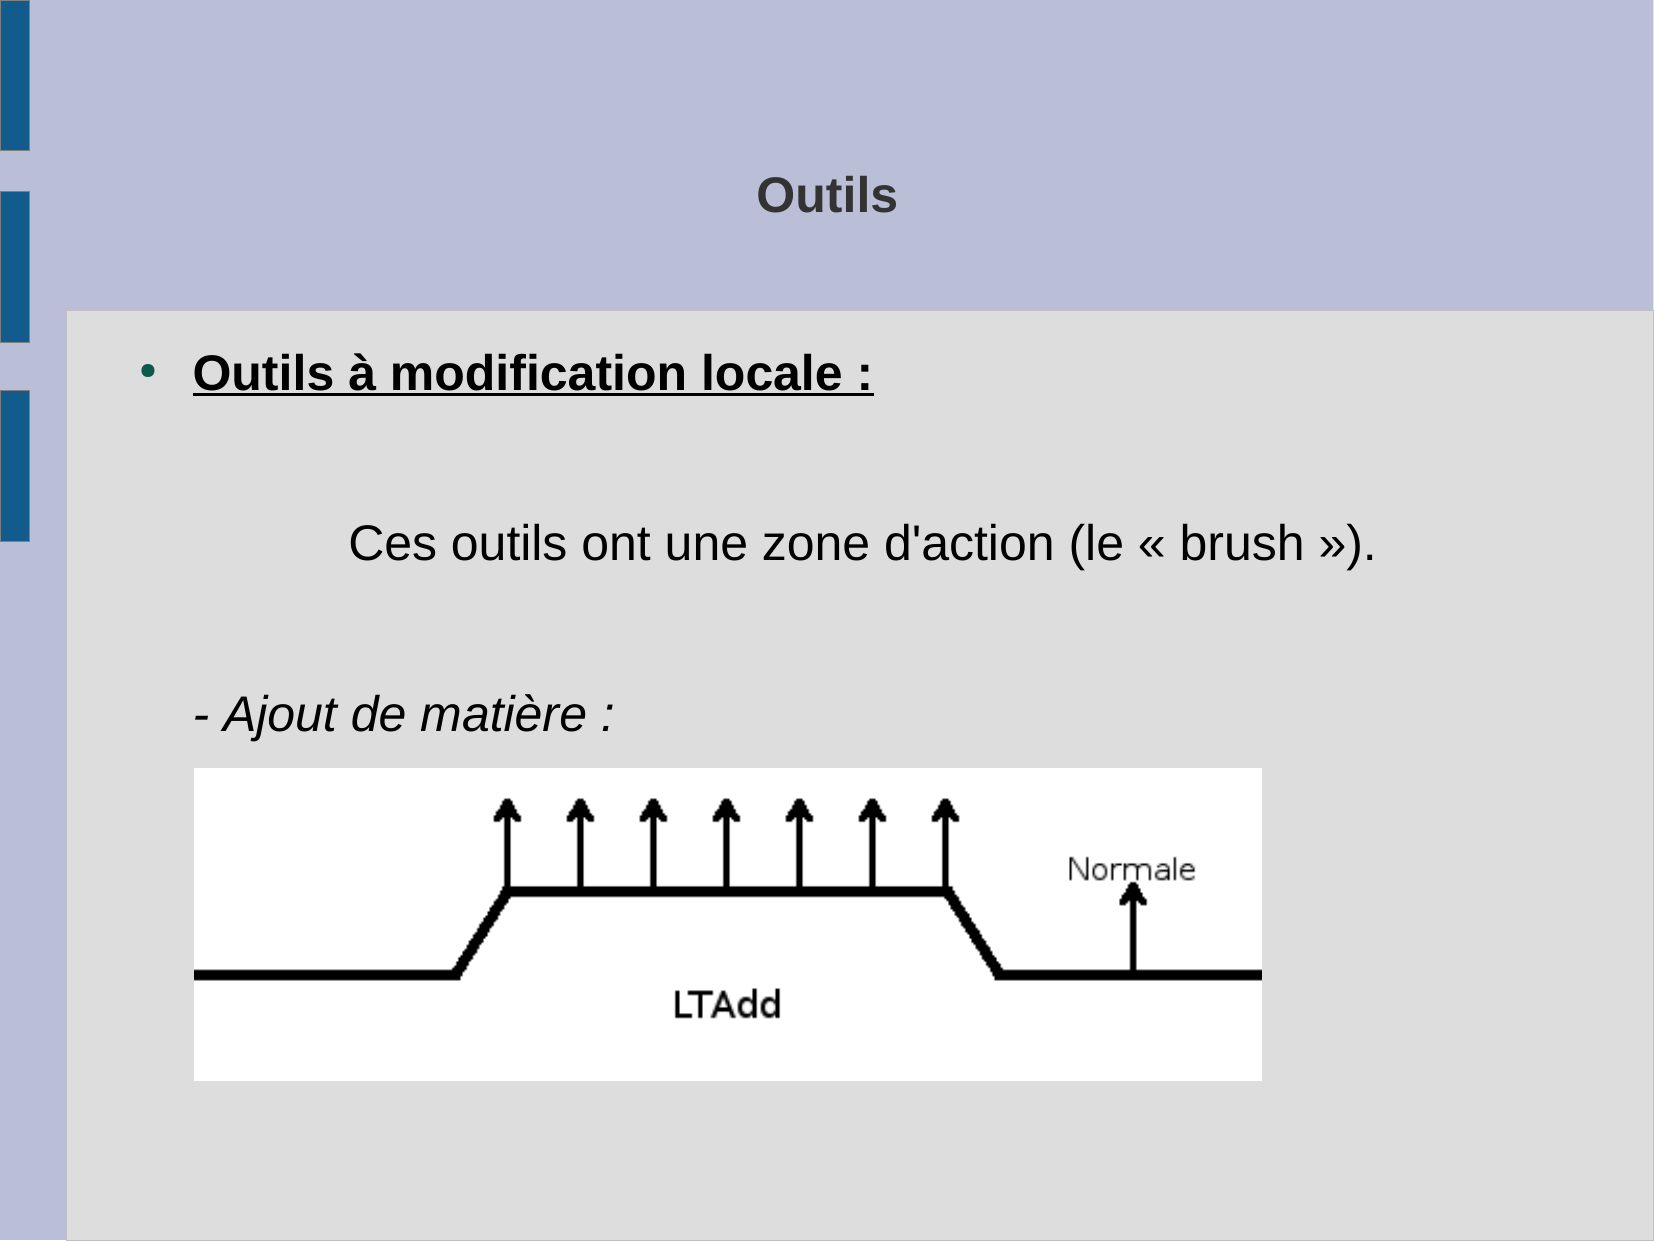

# Outils
Outils à modification locale :
Ces outils ont une zone d'action (le « brush »).
- Ajout de matière :